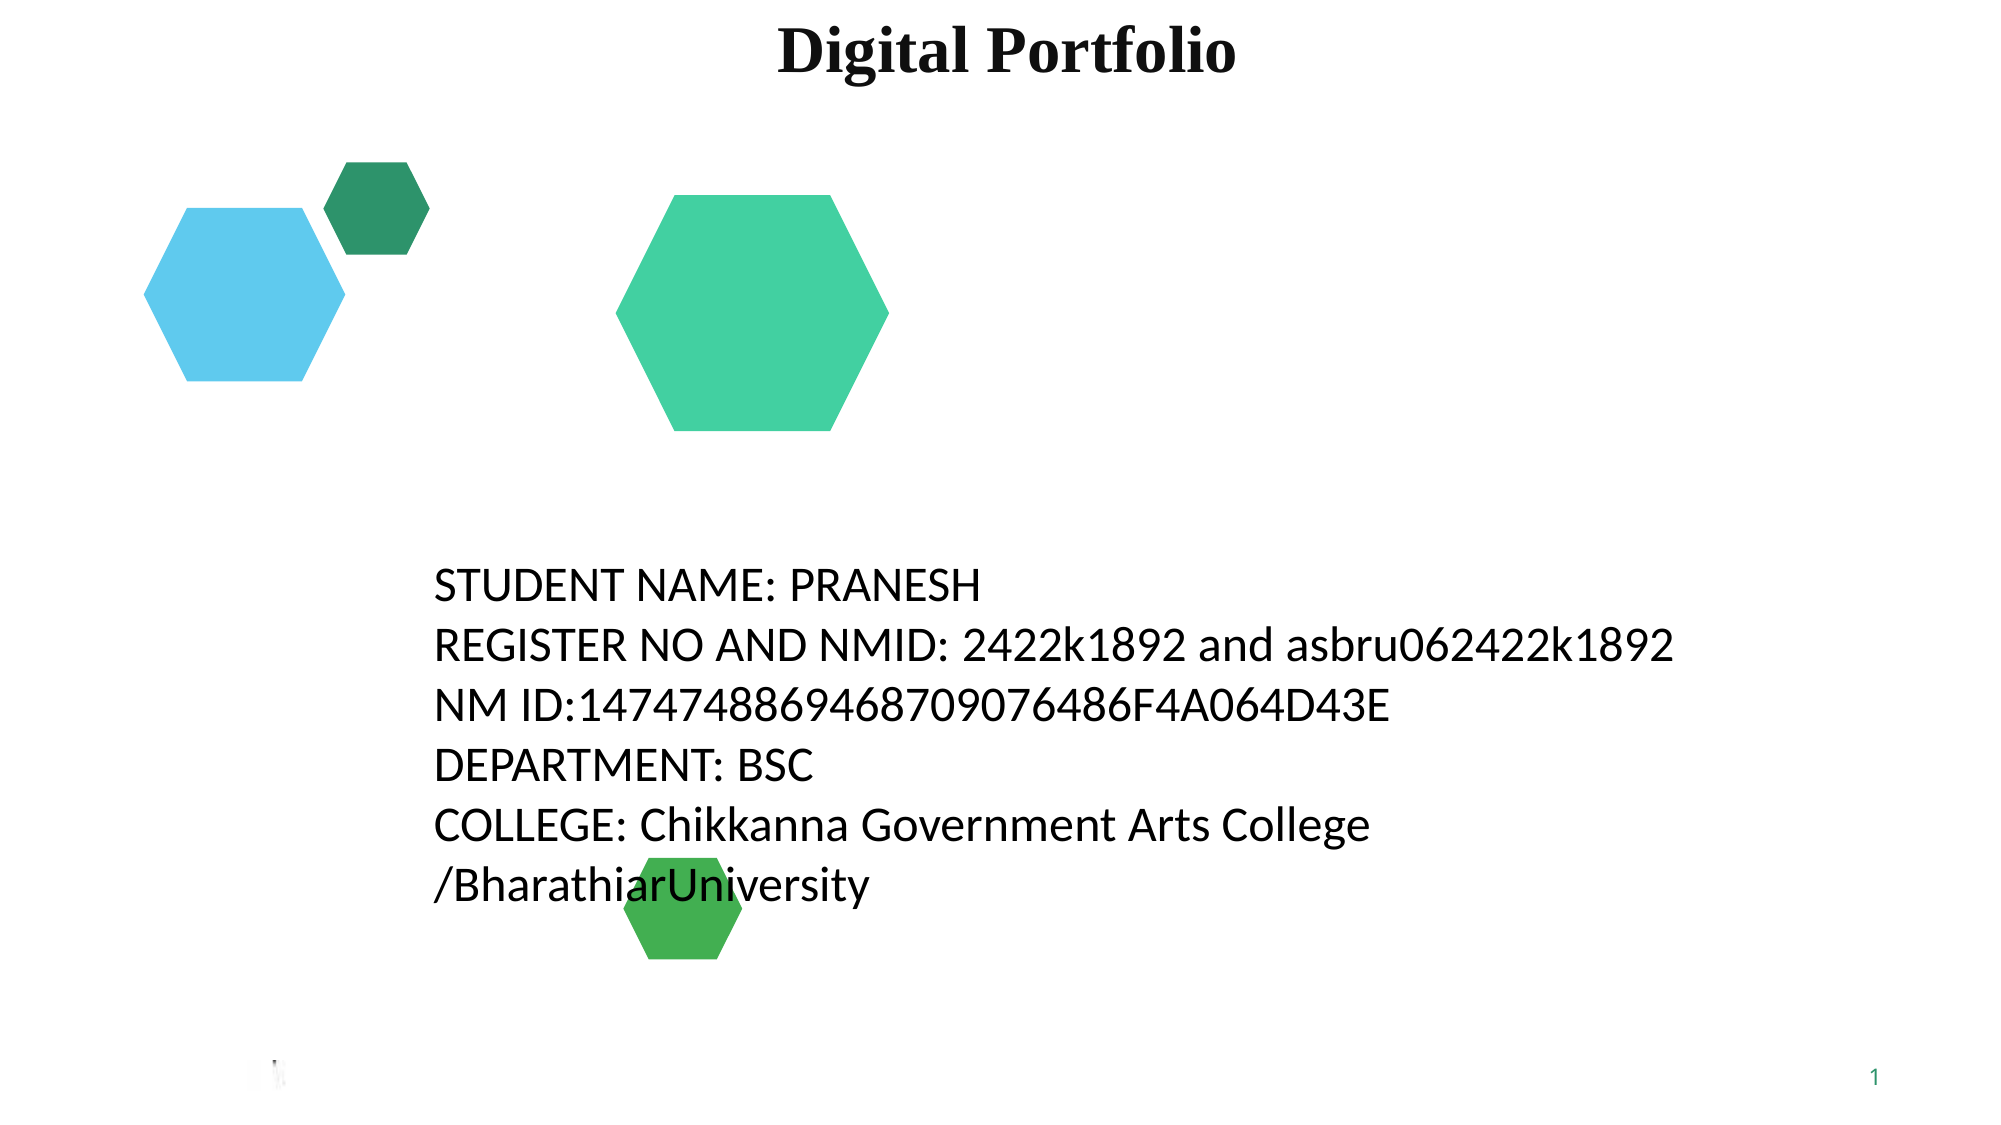

# Digital Portfolio
STUDENT NAME: PRANESH
REGISTER NO AND NMID: 2422k1892 and asbru062422k1892
NM ID:1474748869468709076486F4A064D43E
DEPARTMENT: BSC
COLLEGE: Chikkanna Government Arts College /BharathiarUniversity